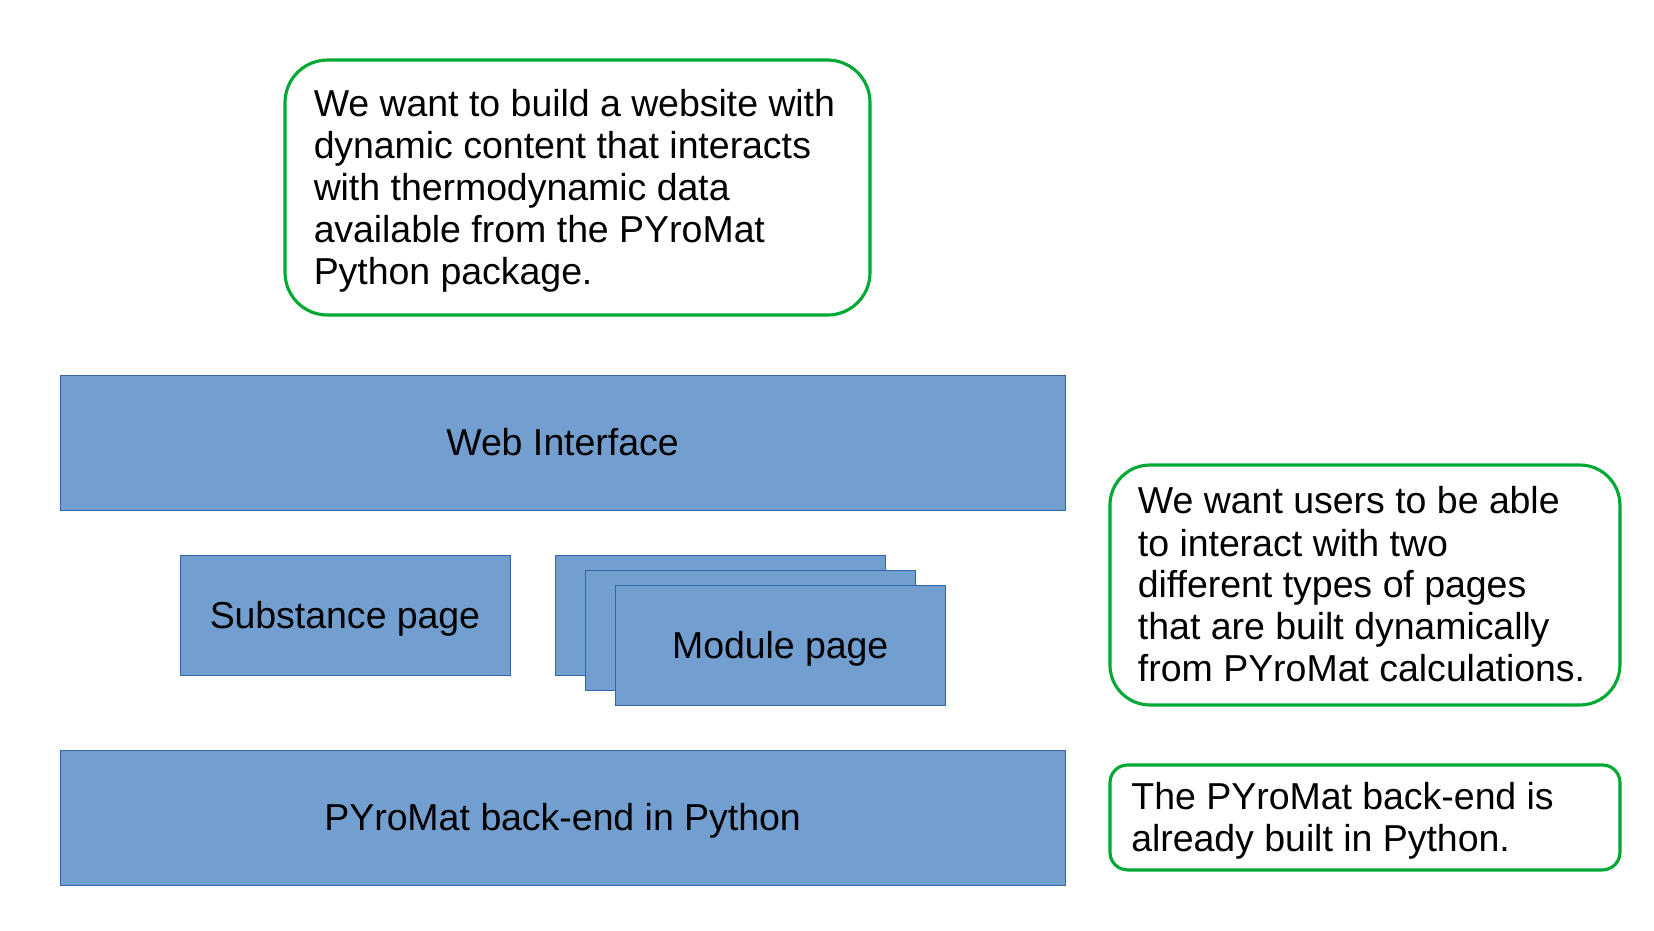

We want to build a website with dynamic content that interacts with thermodynamic data available from the PYroMat Python package.
Web Interface
We want users to be able to interact with two different types of pages that are built dynamically from PYroMat calculations.
Substance page
Module page
Module page
Module page
PYroMat back-end in Python
The PYroMat back-end is already built in Python.